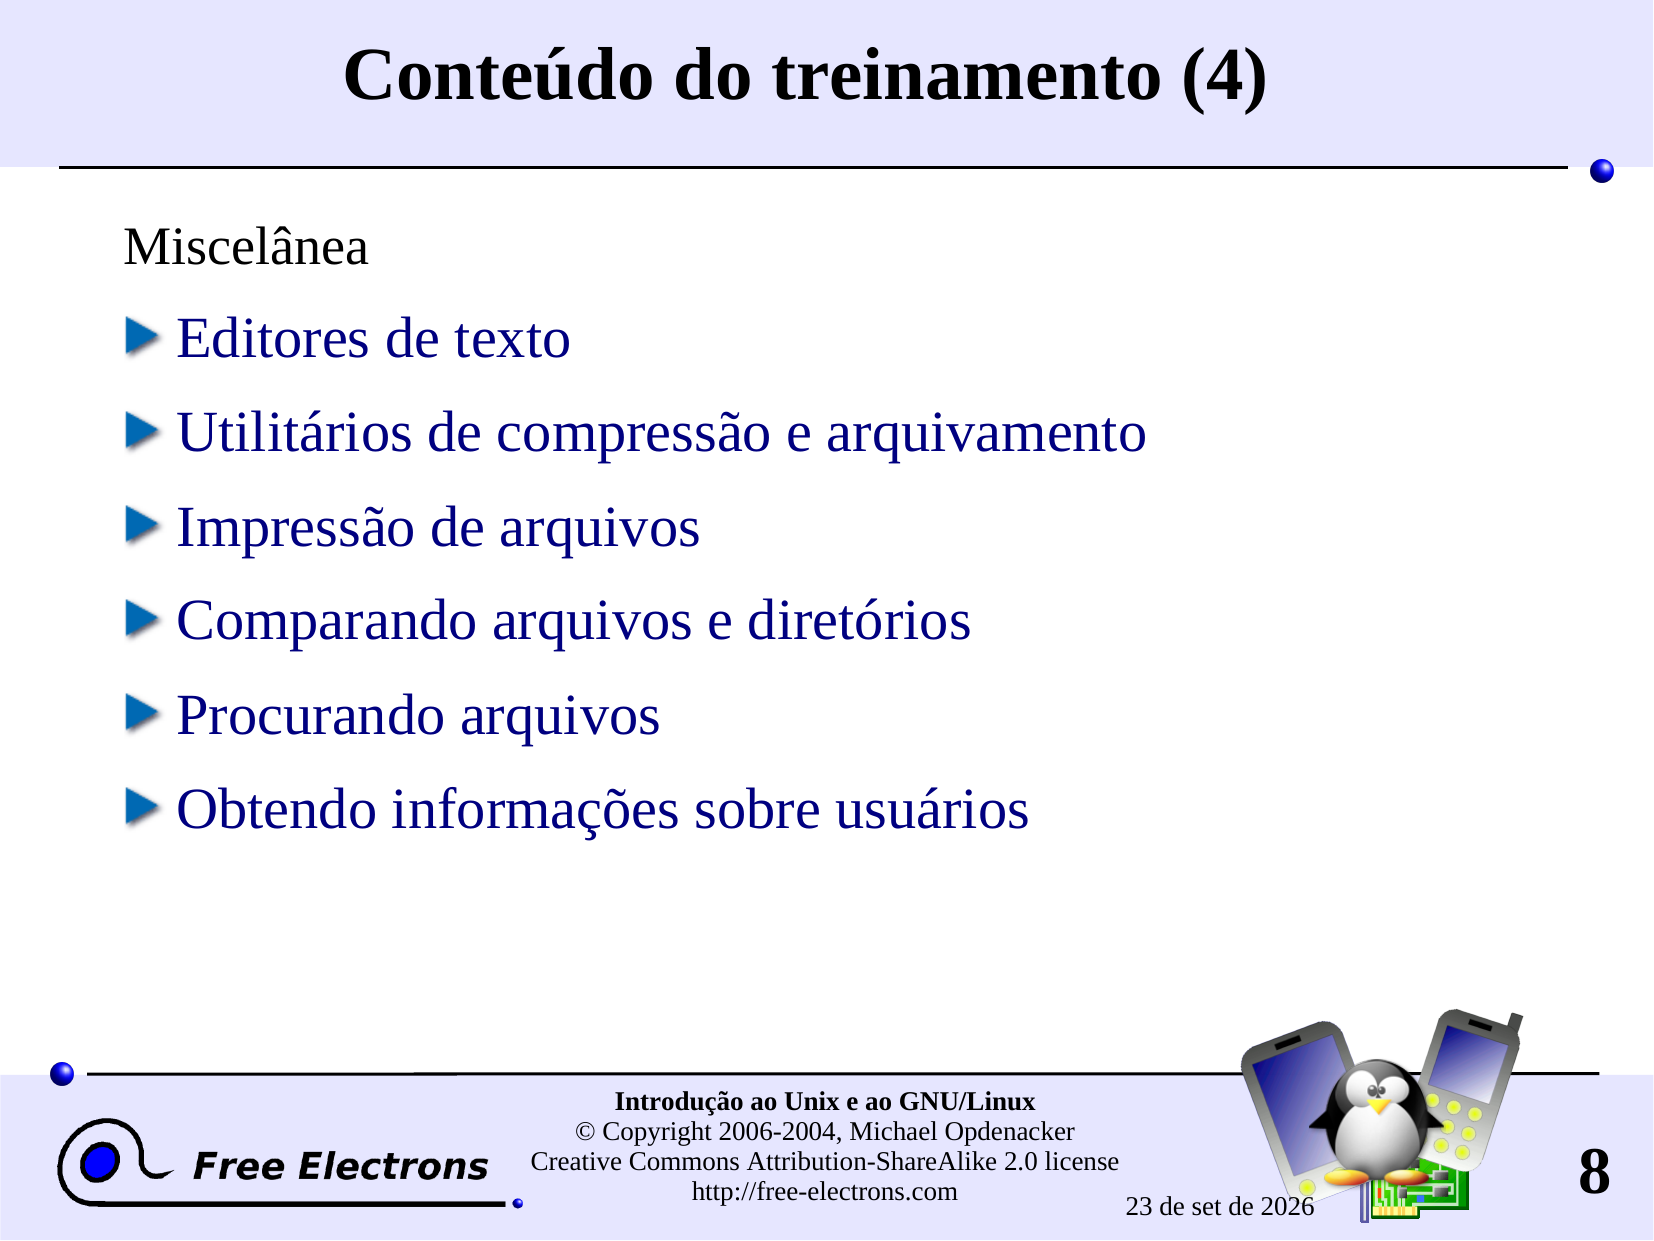

# Conteúdo do treinamento (4)
Miscelânea
Editores de texto
Utilitários de compressão e arquivamento
Impressão de arquivos
Comparando arquivos e diretórios
Procurando arquivos
Obtendo informações sobre usuários